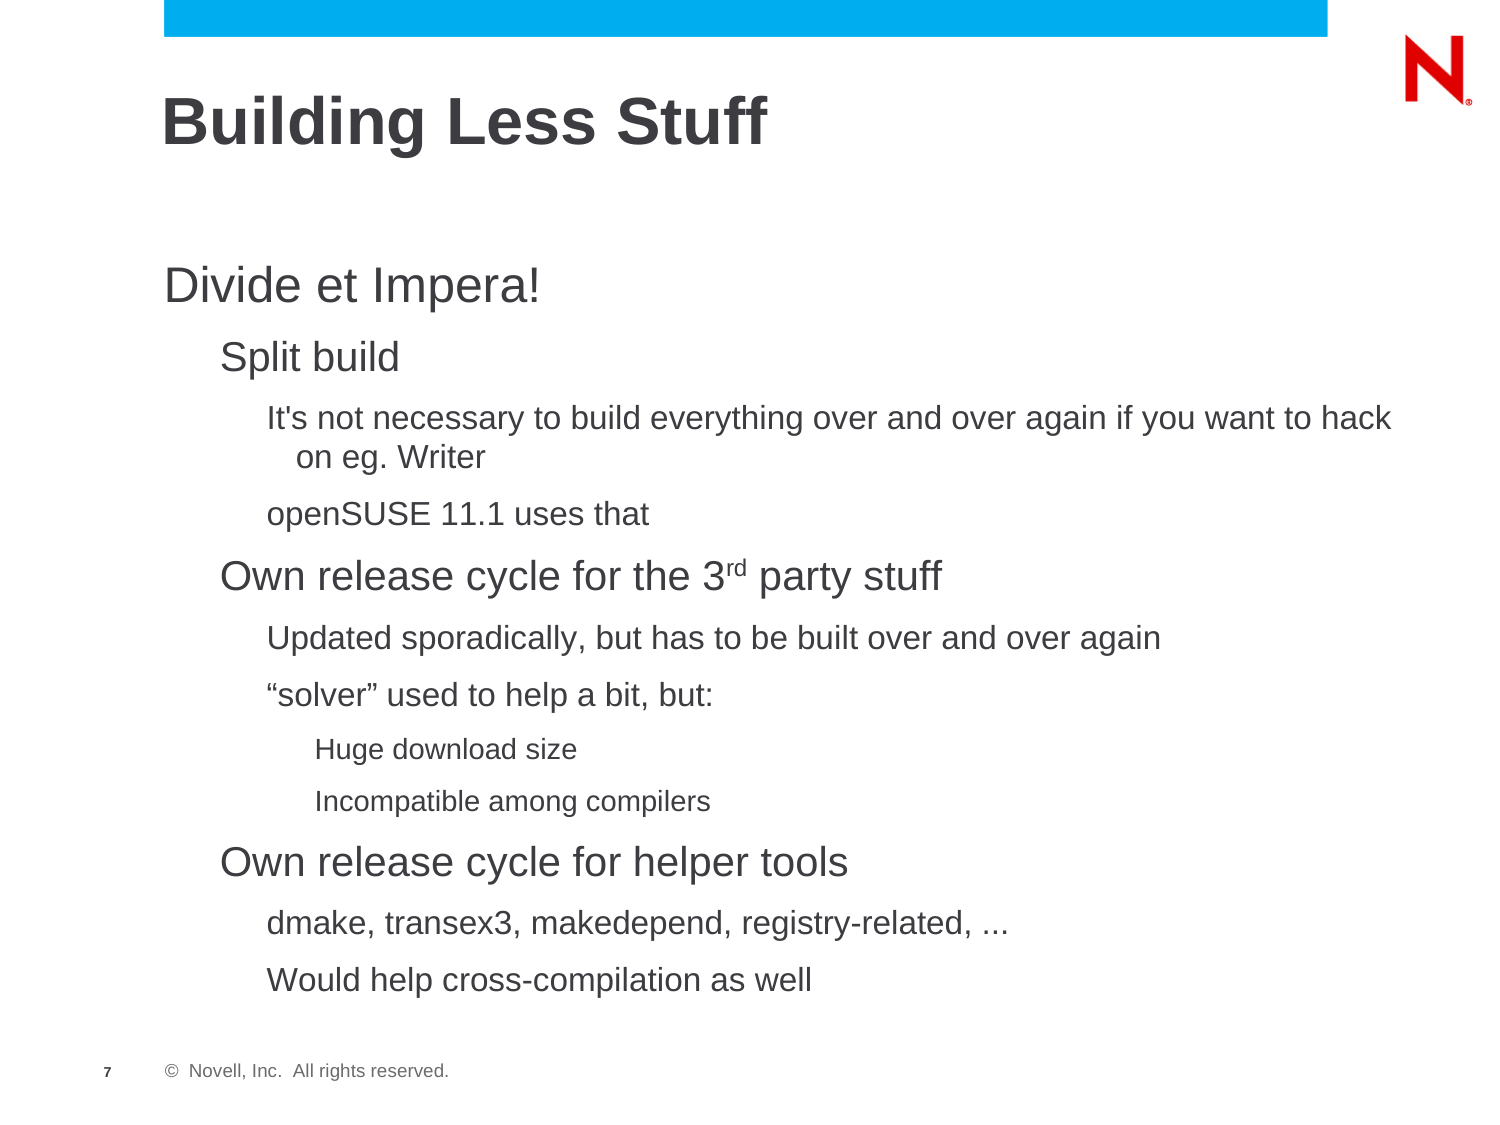

# Building Less Stuff
Divide et Impera!
Split build
It's not necessary to build everything over and over again if you want to hack on eg. Writer
openSUSE 11.1 uses that
Own release cycle for the 3rd party stuff
Updated sporadically, but has to be built over and over again
“solver” used to help a bit, but:
Huge download size
Incompatible among compilers
Own release cycle for helper tools
dmake, transex3, makedepend, registry-related, ...
Would help cross-compilation as well